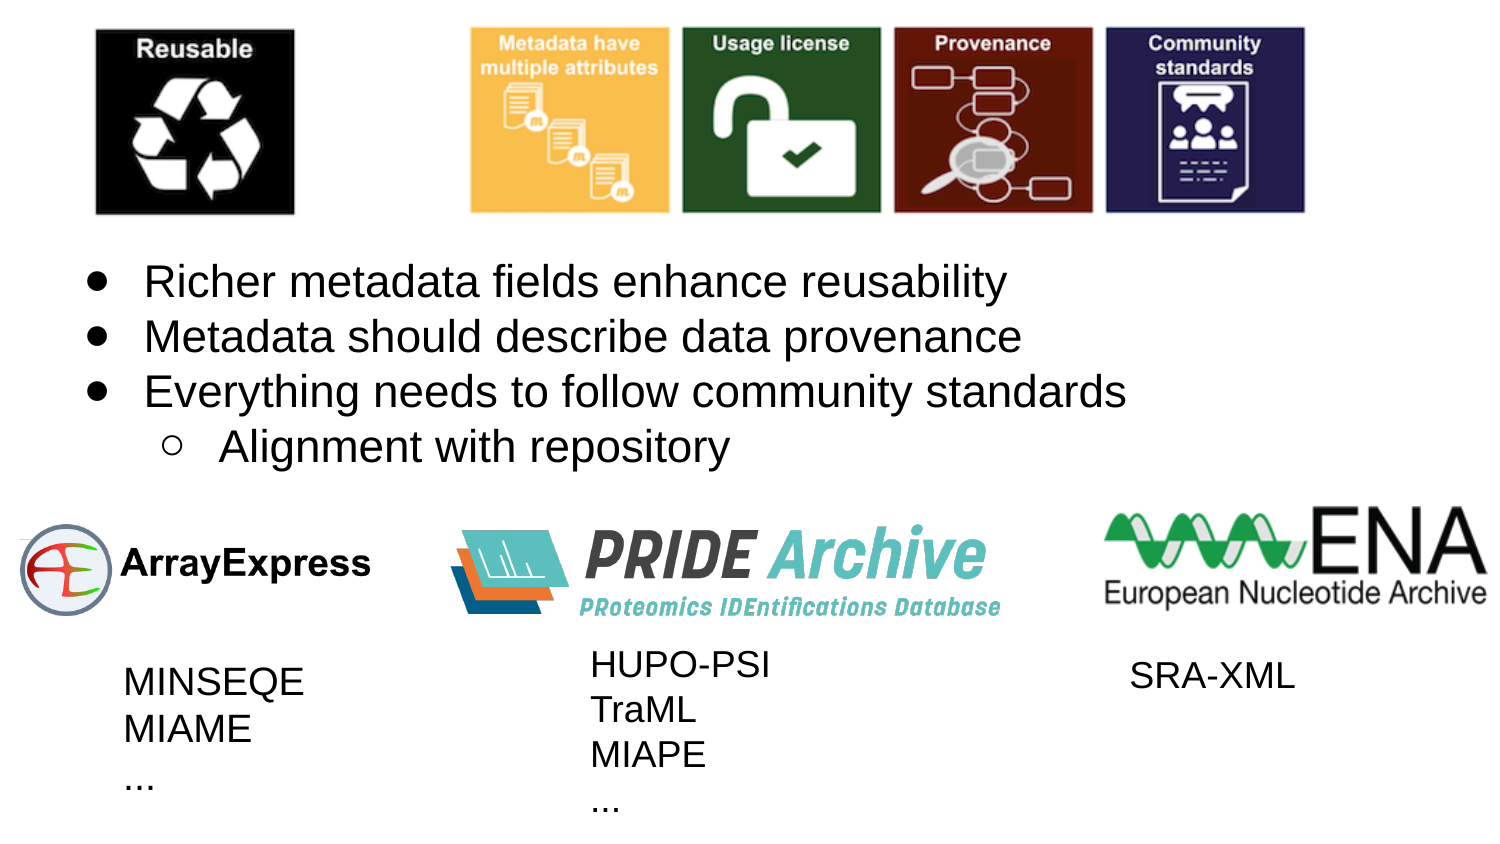

Richer metadata fields enhance reusability
Metadata should describe data provenance
Everything needs to follow community standards
Alignment with repository
HUPO-PSI
TraML
MIAPE
...
SRA-XML
MINSEQE
MIAME
...